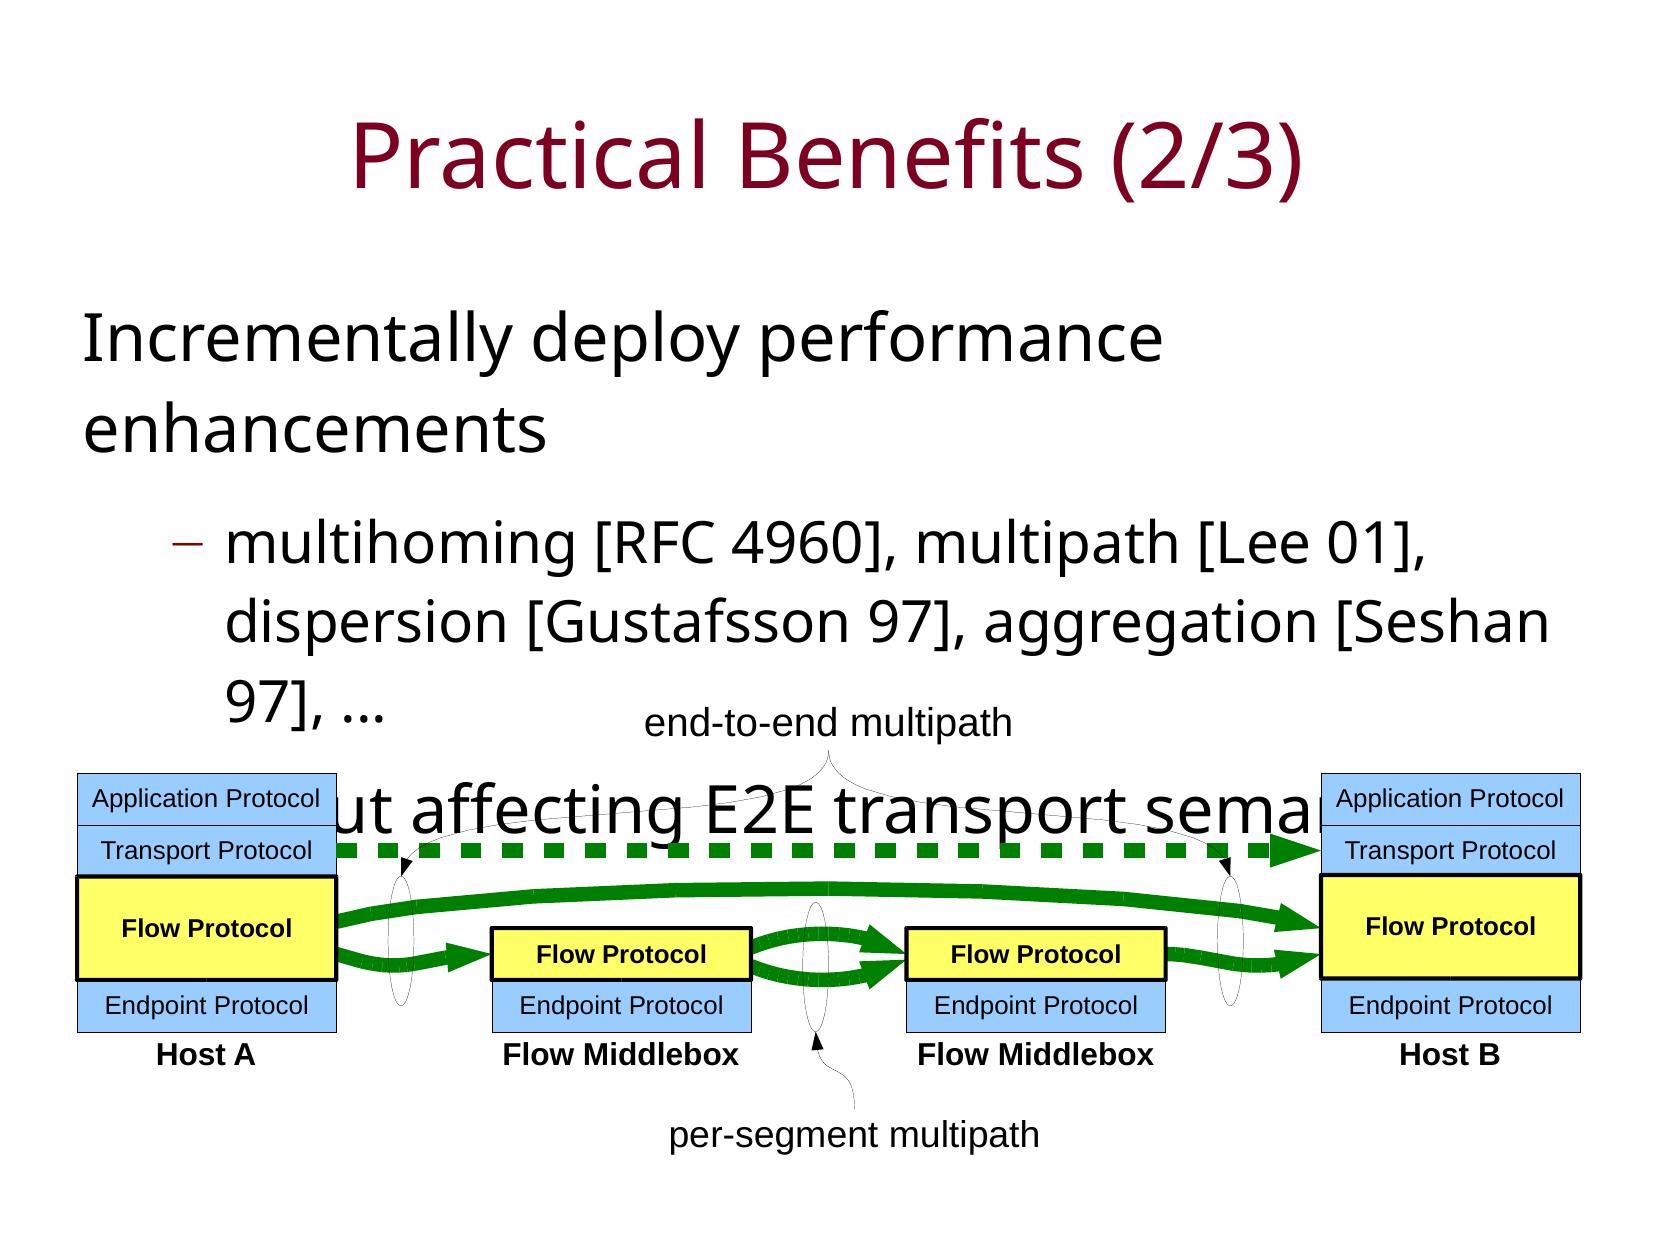

# Practical Benefits (2/3)
Incrementally deploy performance enhancements
multihoming [RFC 4960], multipath [Lee 01],
dispersion [Gustafsson 97], aggregation [Seshan 97], ...
… without affecting E2E transport semantics!